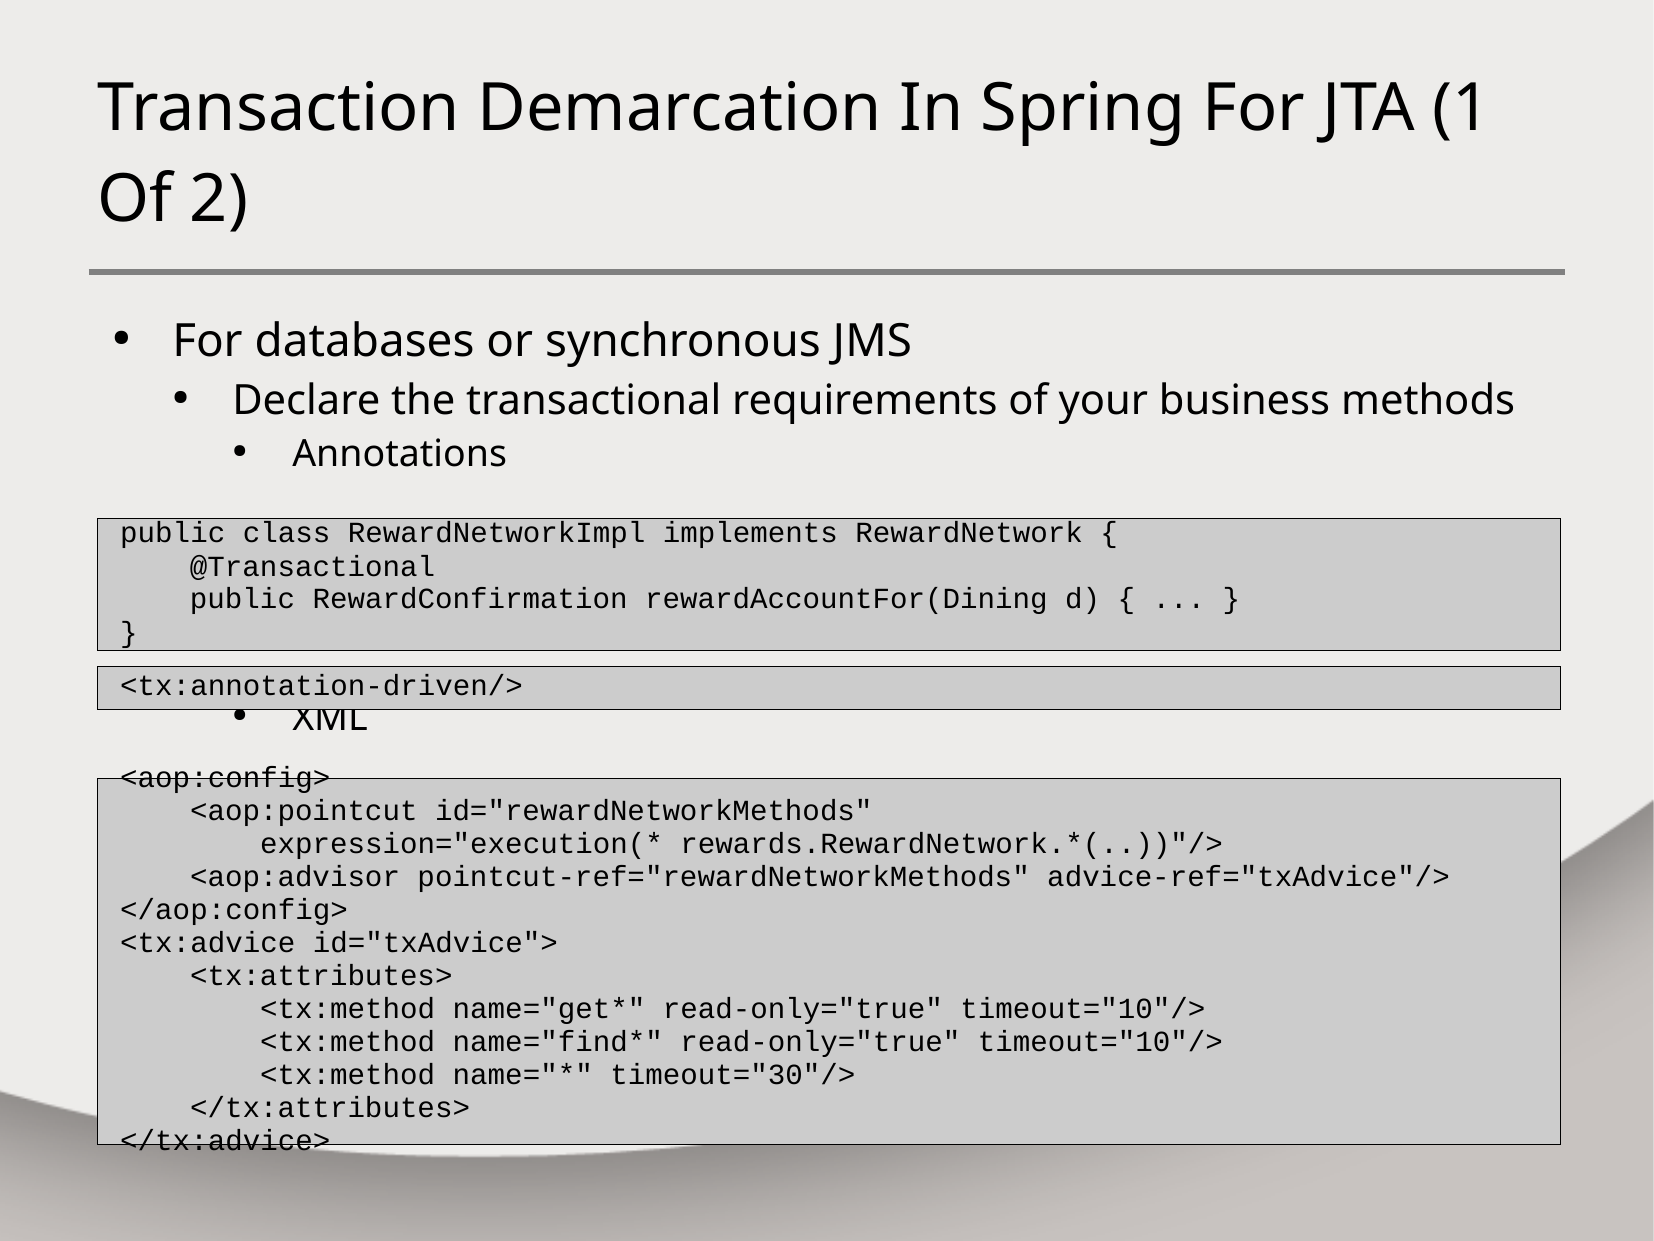

# Transaction Demarcation In Spring For JTA (1 Of 2)
For databases or synchronous JMS
Declare the transactional requirements of your business methods
Annotations
XML
public class RewardNetworkImpl implements RewardNetwork {
 @Transactional
 public RewardConfirmation rewardAccountFor(Dining d) { ... }
}
<tx:annotation-driven/>
<aop:config>
 <aop:pointcut id="rewardNetworkMethods"
 expression="execution(* rewards.RewardNetwork.*(..))"/>
 <aop:advisor pointcut-ref="rewardNetworkMethods" advice-ref="txAdvice"/>
</aop:config>
<tx:advice id="txAdvice">
 <tx:attributes>
 <tx:method name="get*" read-only="true" timeout="10"/>
 <tx:method name="find*" read-only="true" timeout="10"/>
 <tx:method name="*" timeout="30"/>
 </tx:attributes>
</tx:advice>